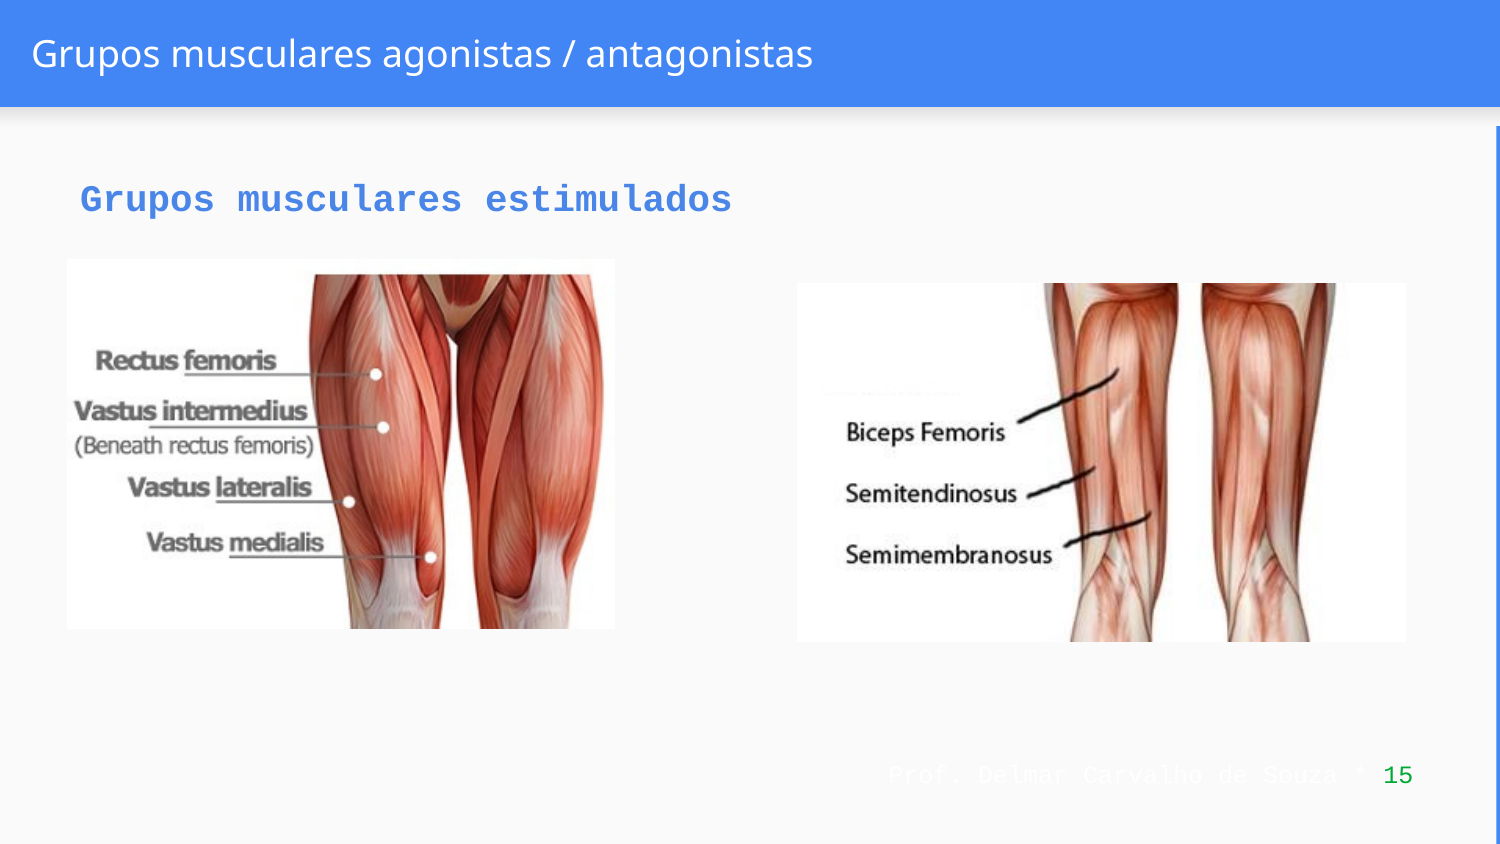

# Grupos musculares agonistas / antagonistas
Grupos musculares estimulados